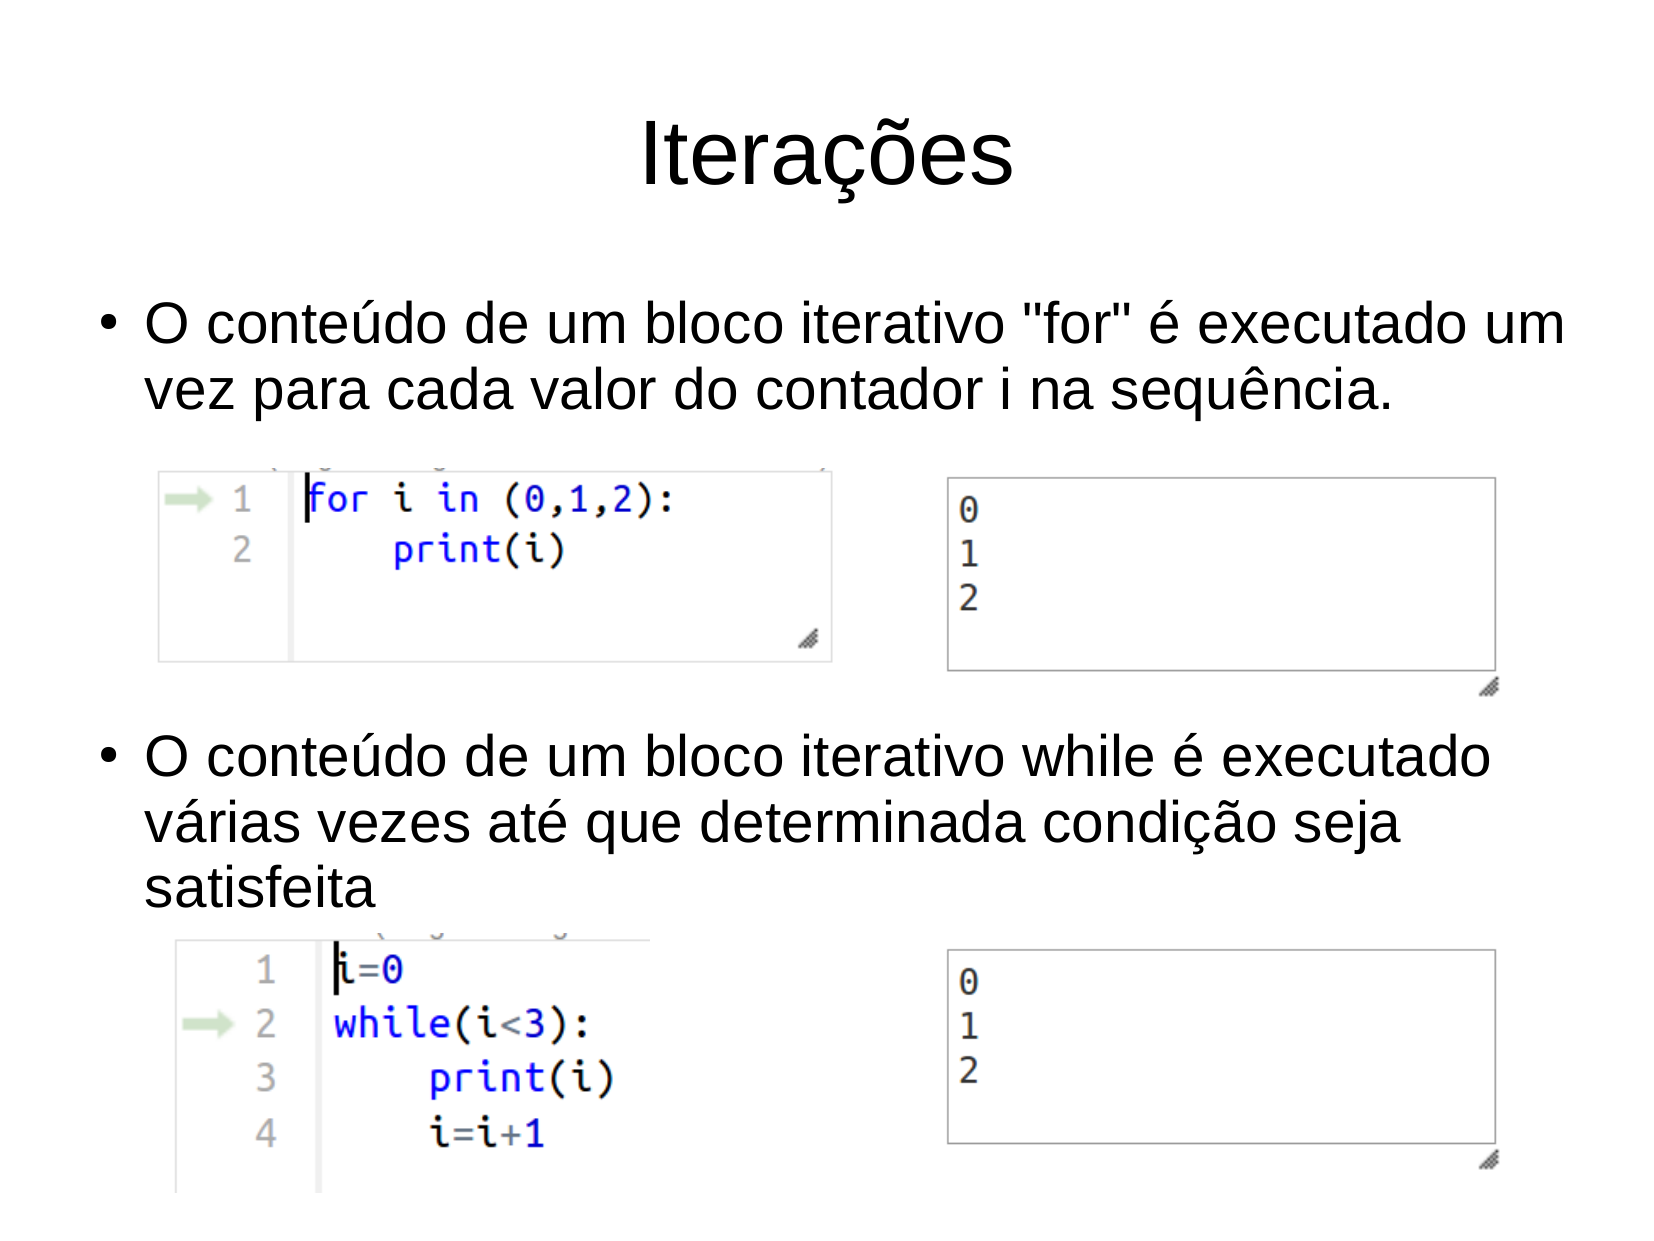

# Iterações
O conteúdo de um bloco iterativo "for" é executado um vez para cada valor do contador i na sequência.
O conteúdo de um bloco iterativo while é executado várias vezes até que determinada condição seja satisfeita